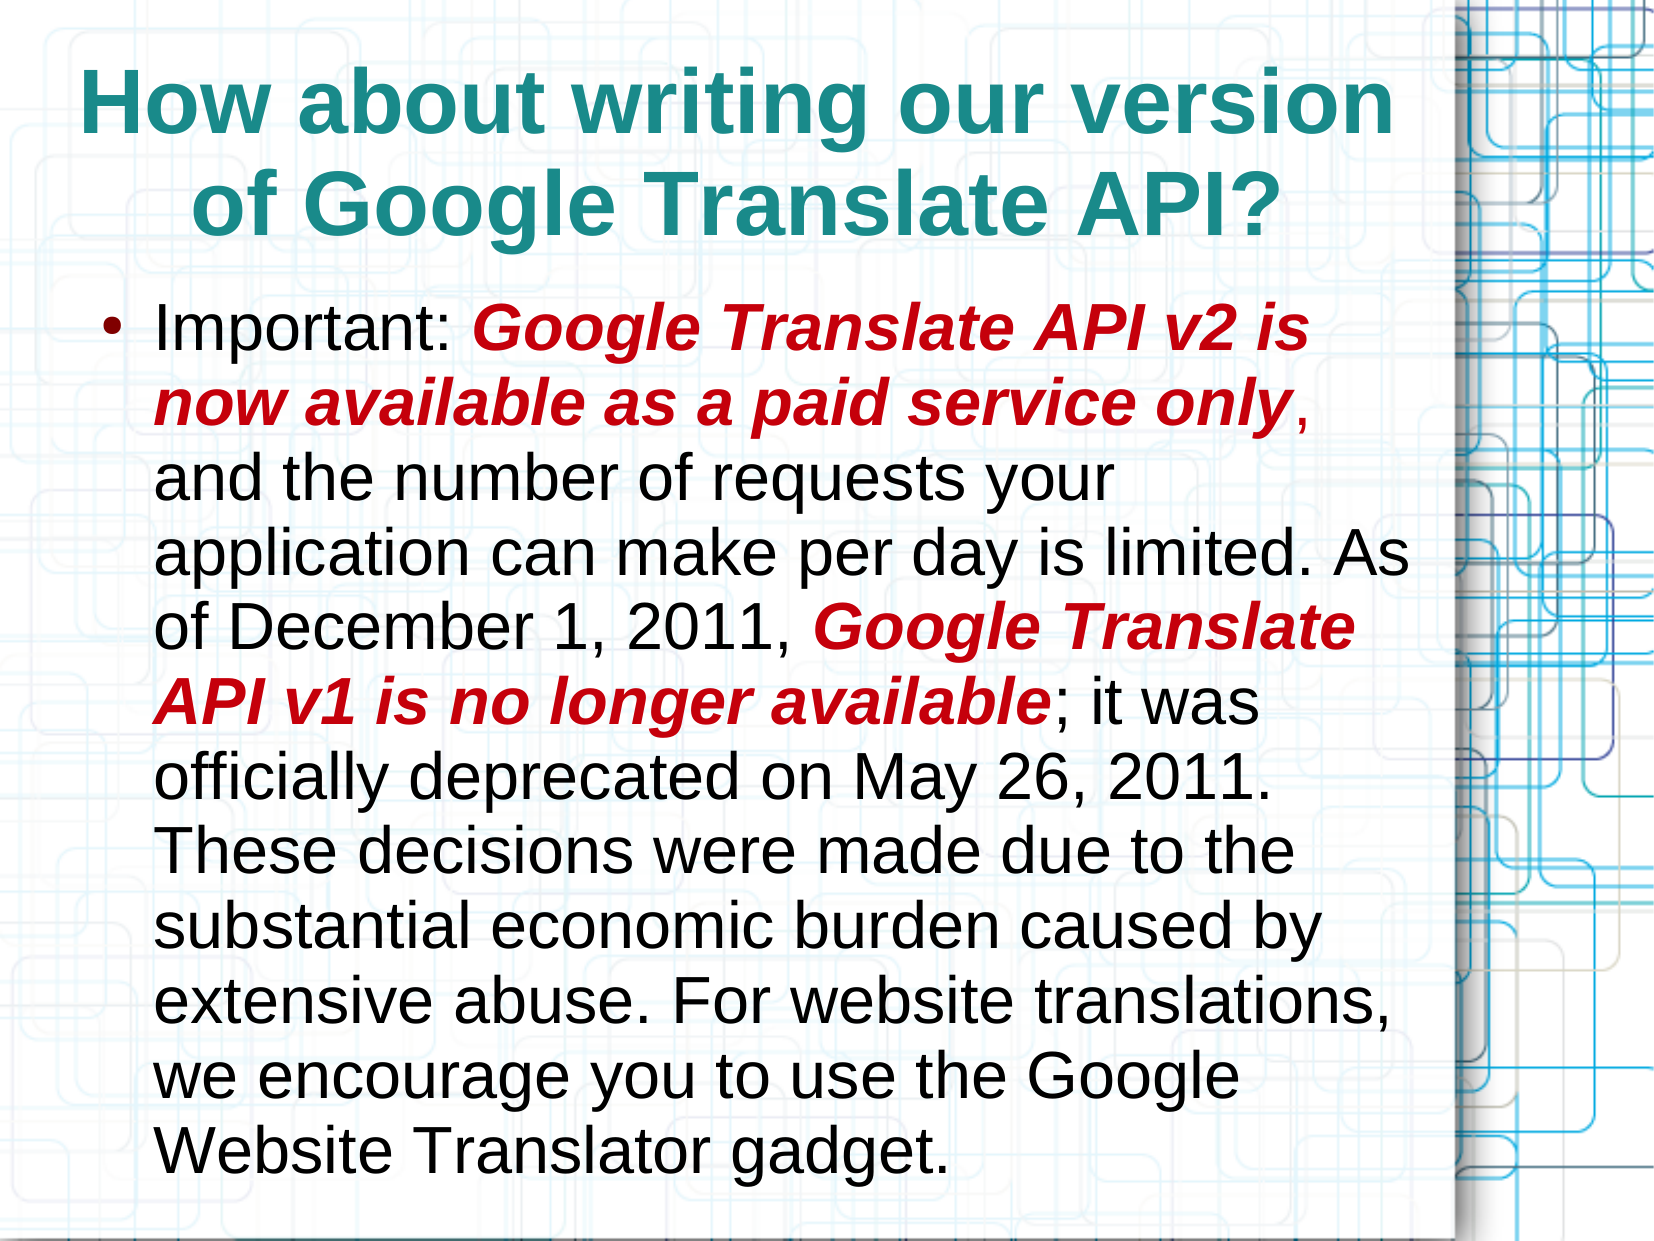

# How about writing our version of Google Translate API?
Important: Google Translate API v2 is now available as a paid service only, and the number of requests your application can make per day is limited. As of December 1, 2011, Google Translate API v1 is no longer available; it was officially deprecated on May 26, 2011. These decisions were made due to the substantial economic burden caused by extensive abuse. For website translations, we encourage you to use the Google Website Translator gadget.